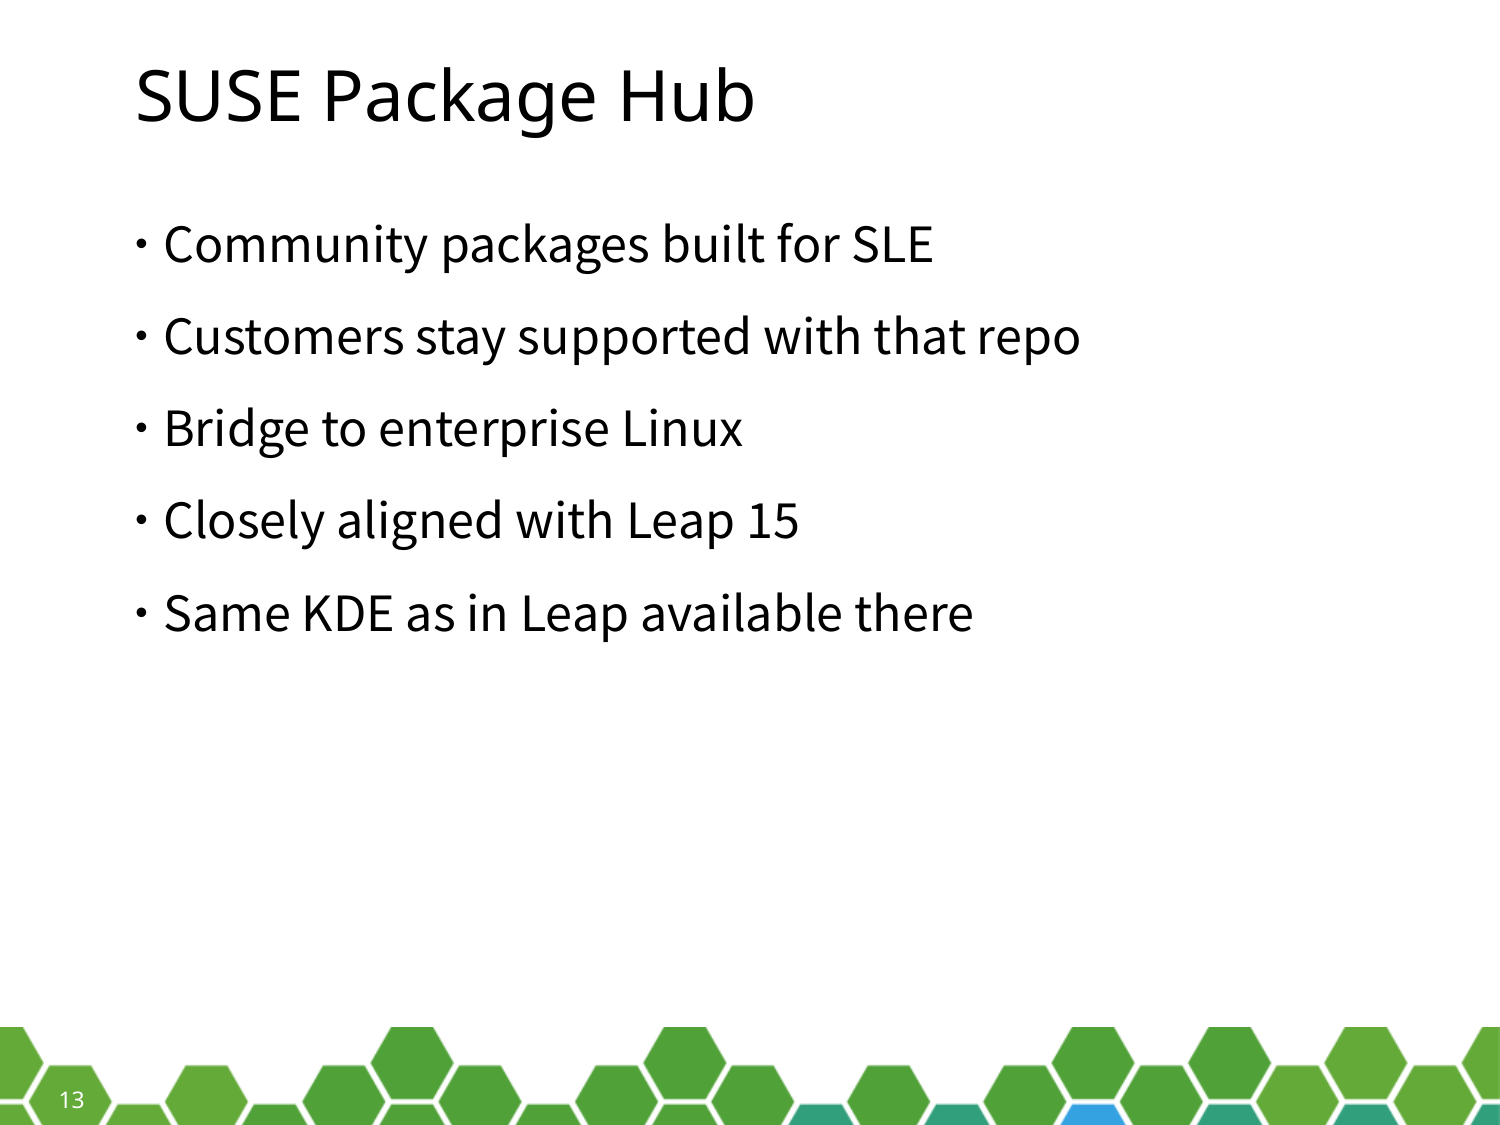

# SUSE Package Hub
Community packages built for SLE
Customers stay supported with that repo
Bridge to enterprise Linux
Closely aligned with Leap 15
Same KDE as in Leap available there